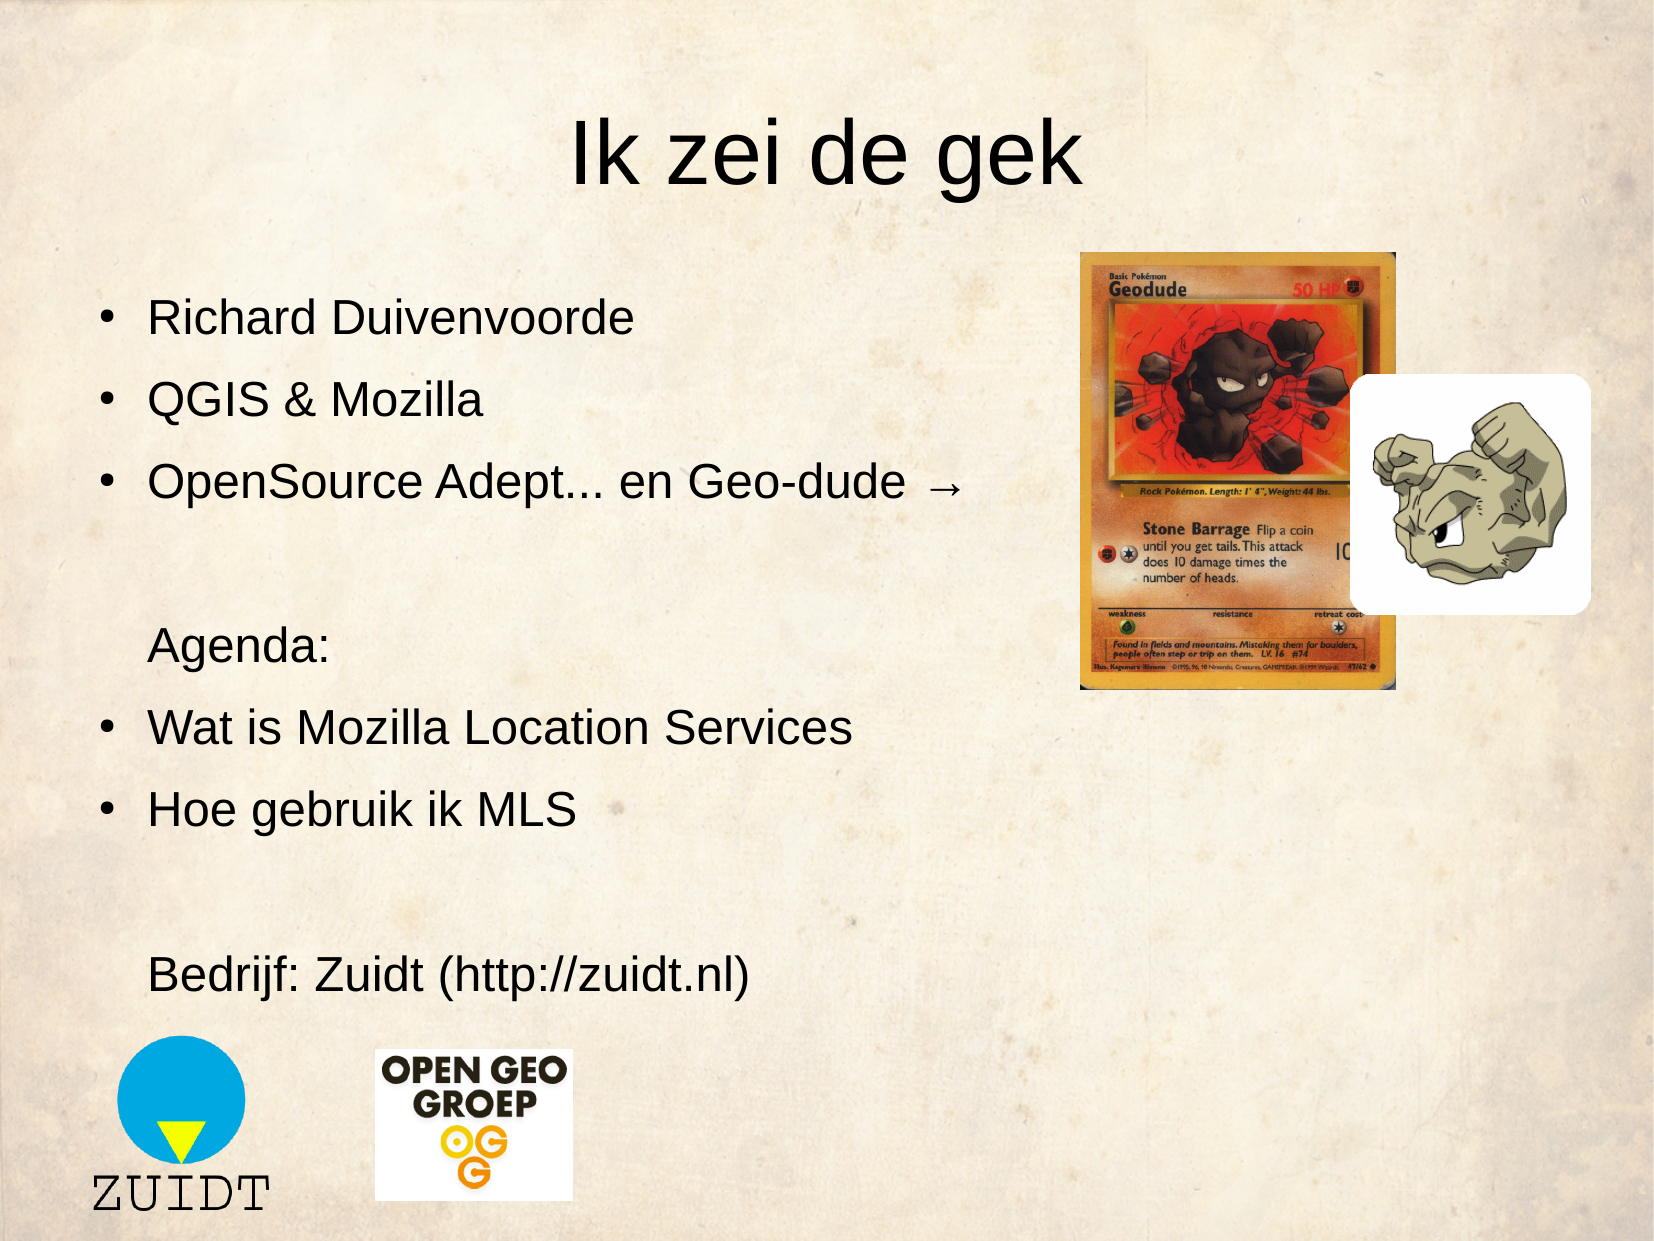

# Ik zei de gek
Richard Duivenvoorde
QGIS & Mozilla
OpenSource Adept... en Geo-dude →
Agenda:
Wat is Mozilla Location Services
Hoe gebruik ik MLS
Bedrijf: Zuidt (http://zuidt.nl)